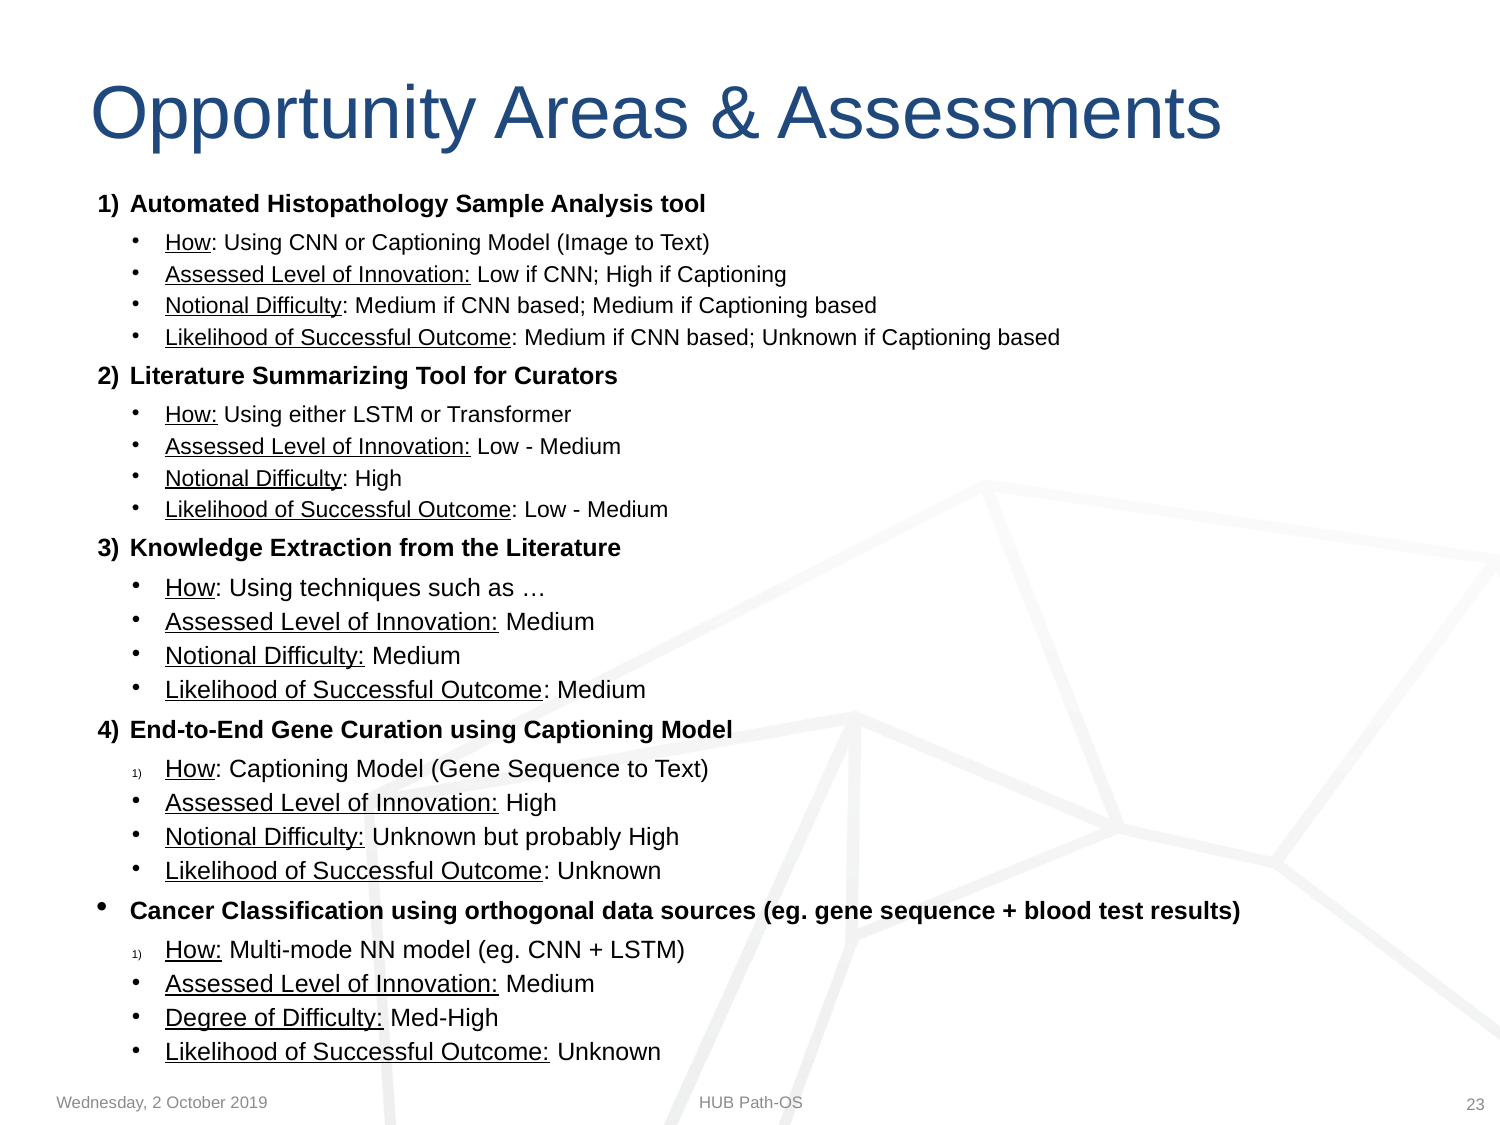

Opportunity Areas & Assessments
Automated Histopathology Sample Analysis tool
How: Using CNN or Captioning Model (Image to Text)
Assessed Level of Innovation: Low if CNN; High if Captioning
Notional Difficulty: Medium if CNN based; Medium if Captioning based
Likelihood of Successful Outcome: Medium if CNN based; Unknown if Captioning based
Literature Summarizing Tool for Curators
How: Using either LSTM or Transformer
Assessed Level of Innovation: Low - Medium
Notional Difficulty: High
Likelihood of Successful Outcome: Low - Medium
Knowledge Extraction from the Literature
How: Using techniques such as …
Assessed Level of Innovation: Medium
Notional Difficulty: Medium
Likelihood of Successful Outcome: Medium
End-to-End Gene Curation using Captioning Model
How: Captioning Model (Gene Sequence to Text)
Assessed Level of Innovation: High
Notional Difficulty: Unknown but probably High
Likelihood of Successful Outcome: Unknown
Cancer Classification using orthogonal data sources (eg. gene sequence + blood test results)
How: Multi-mode NN model (eg. CNN + LSTM)
Assessed Level of Innovation: Medium
Degree of Difficulty: Med-High
Likelihood of Successful Outcome: Unknown
Wednesday, 2 October 2019
HUB Path-OS